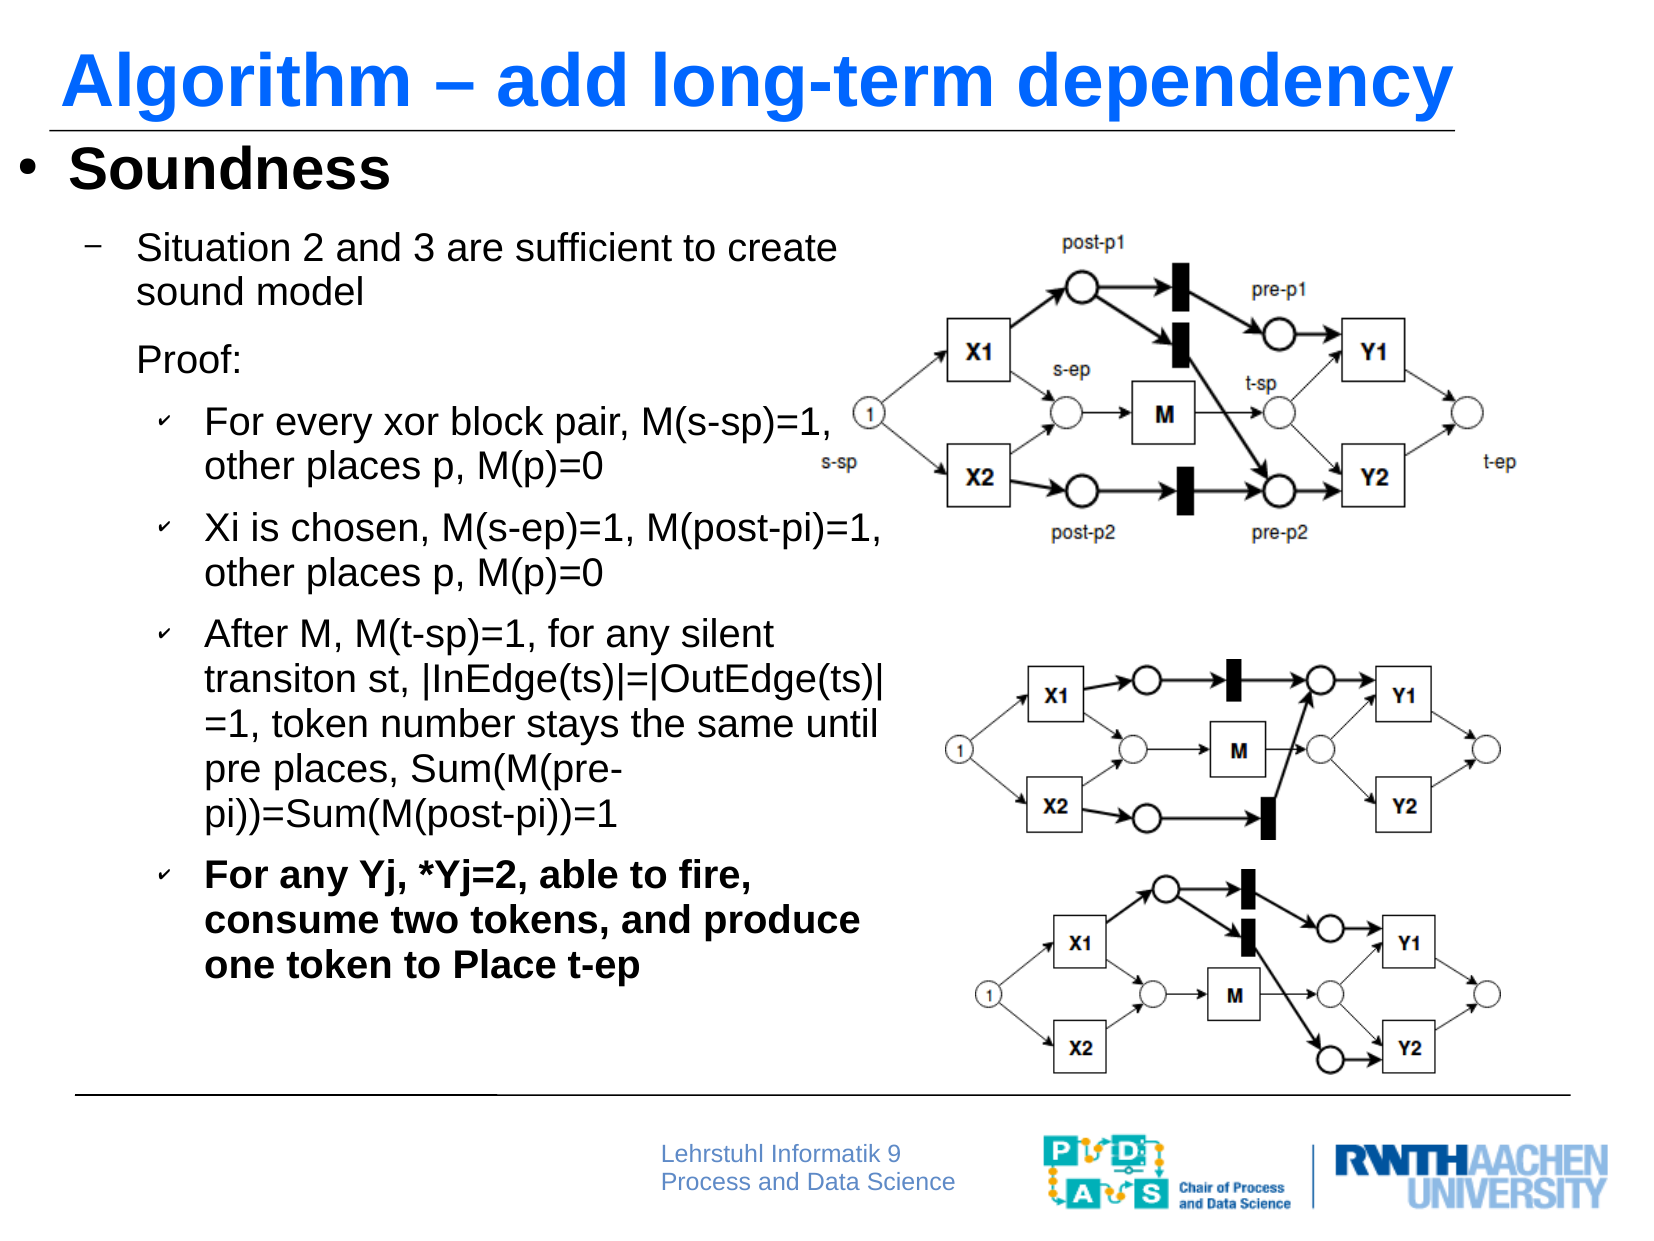

# Algorithm – add long-term dependency
Soundness
Situation 2 and 3 are sufficient to create sound model
Proof:
For every xor block pair, M(s-sp)=1, other places p, M(p)=0
Xi is chosen, M(s-ep)=1, M(post-pi)=1, other places p, M(p)=0
After M, M(t-sp)=1, for any silent transiton st, |InEdge(ts)|=|OutEdge(ts)|=1, token number stays the same until pre places, Sum(M(pre-pi))=Sum(M(post-pi))=1
For any Yj, *Yj=2, able to fire, consume two tokens, and produce one token to Place t-ep